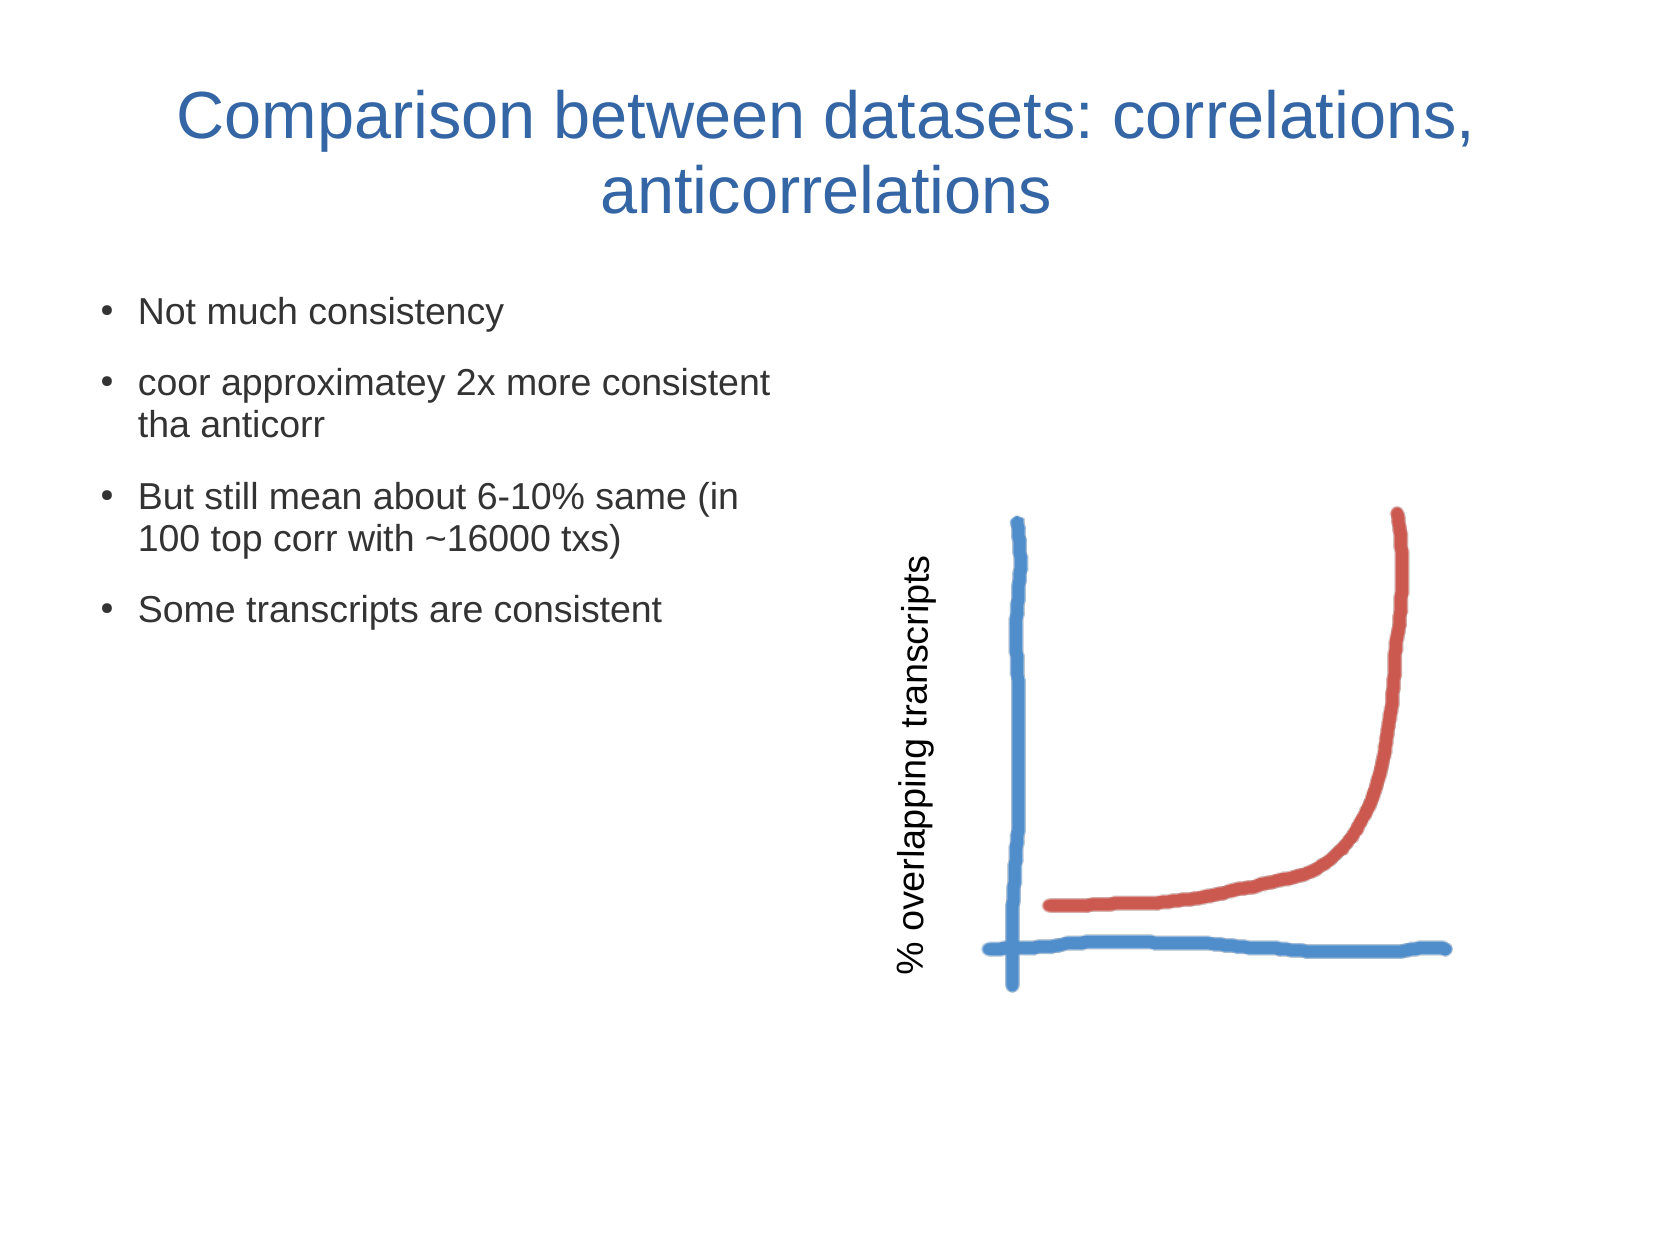

# Comparison between datasets: correlations, anticorrelations
Not much consistency
coor approximatey 2x more consistent tha anticorr
But still mean about 6-10% same (in 100 top corr with ~16000 txs)
Some transcripts are consistent
% overlapping transcripts